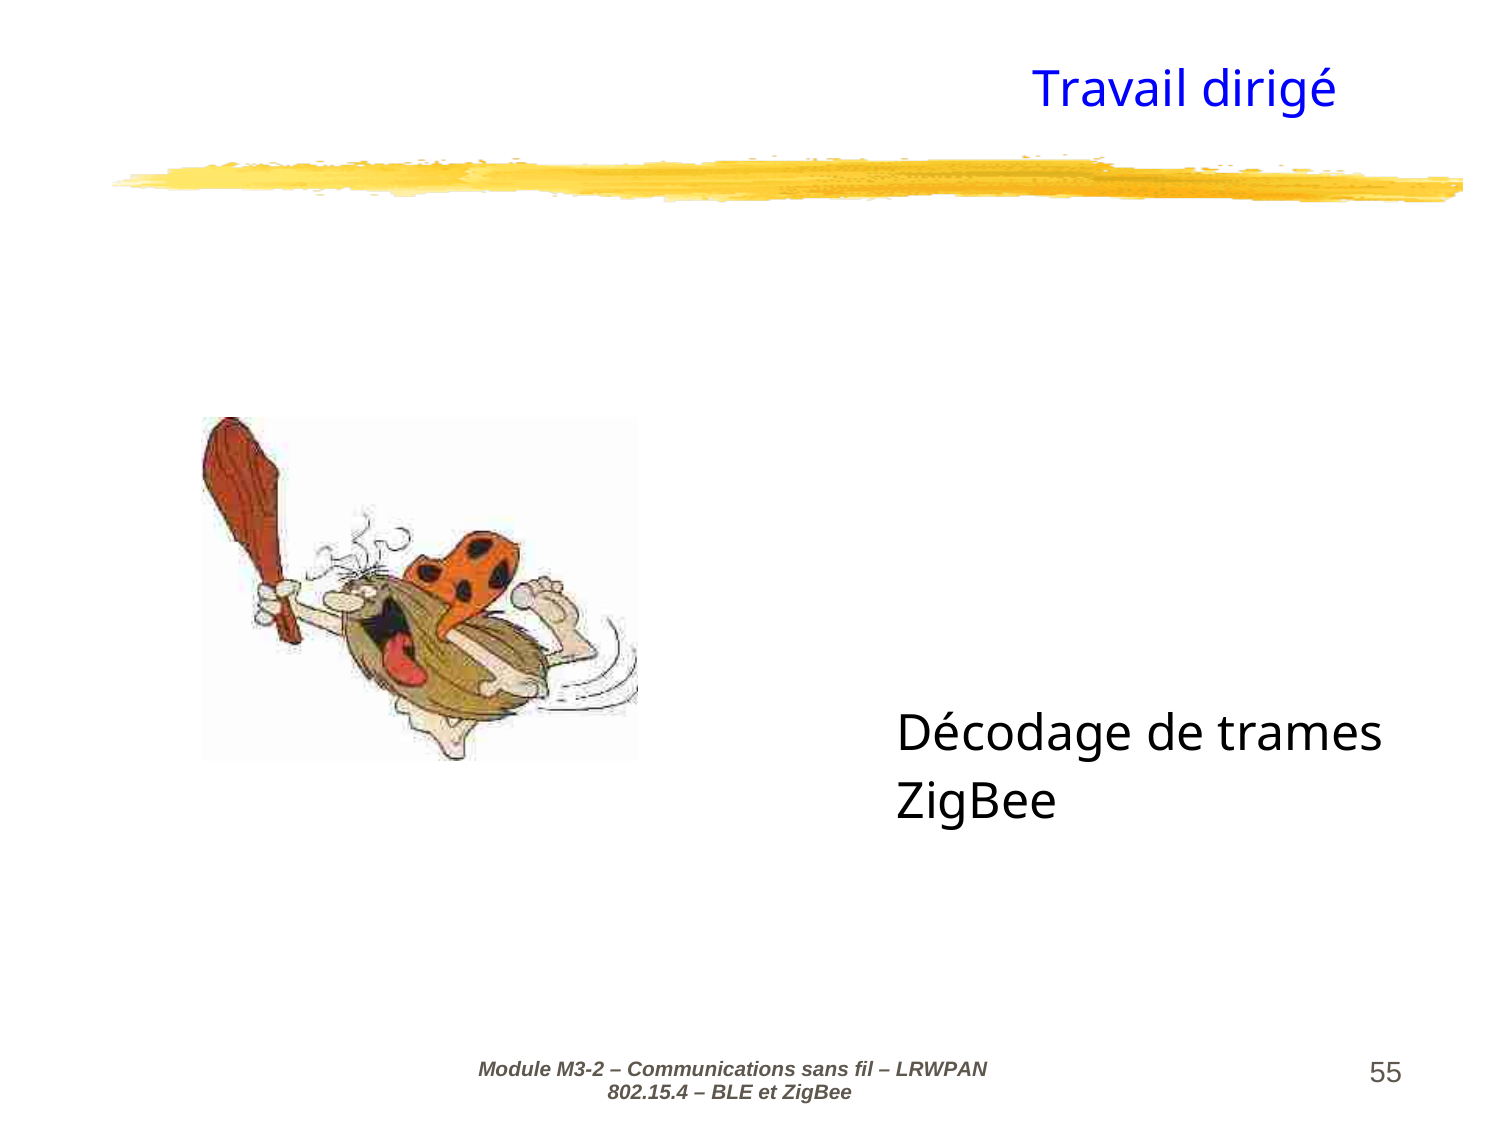

# Travail dirigé
Décodage de trames ZigBee
55